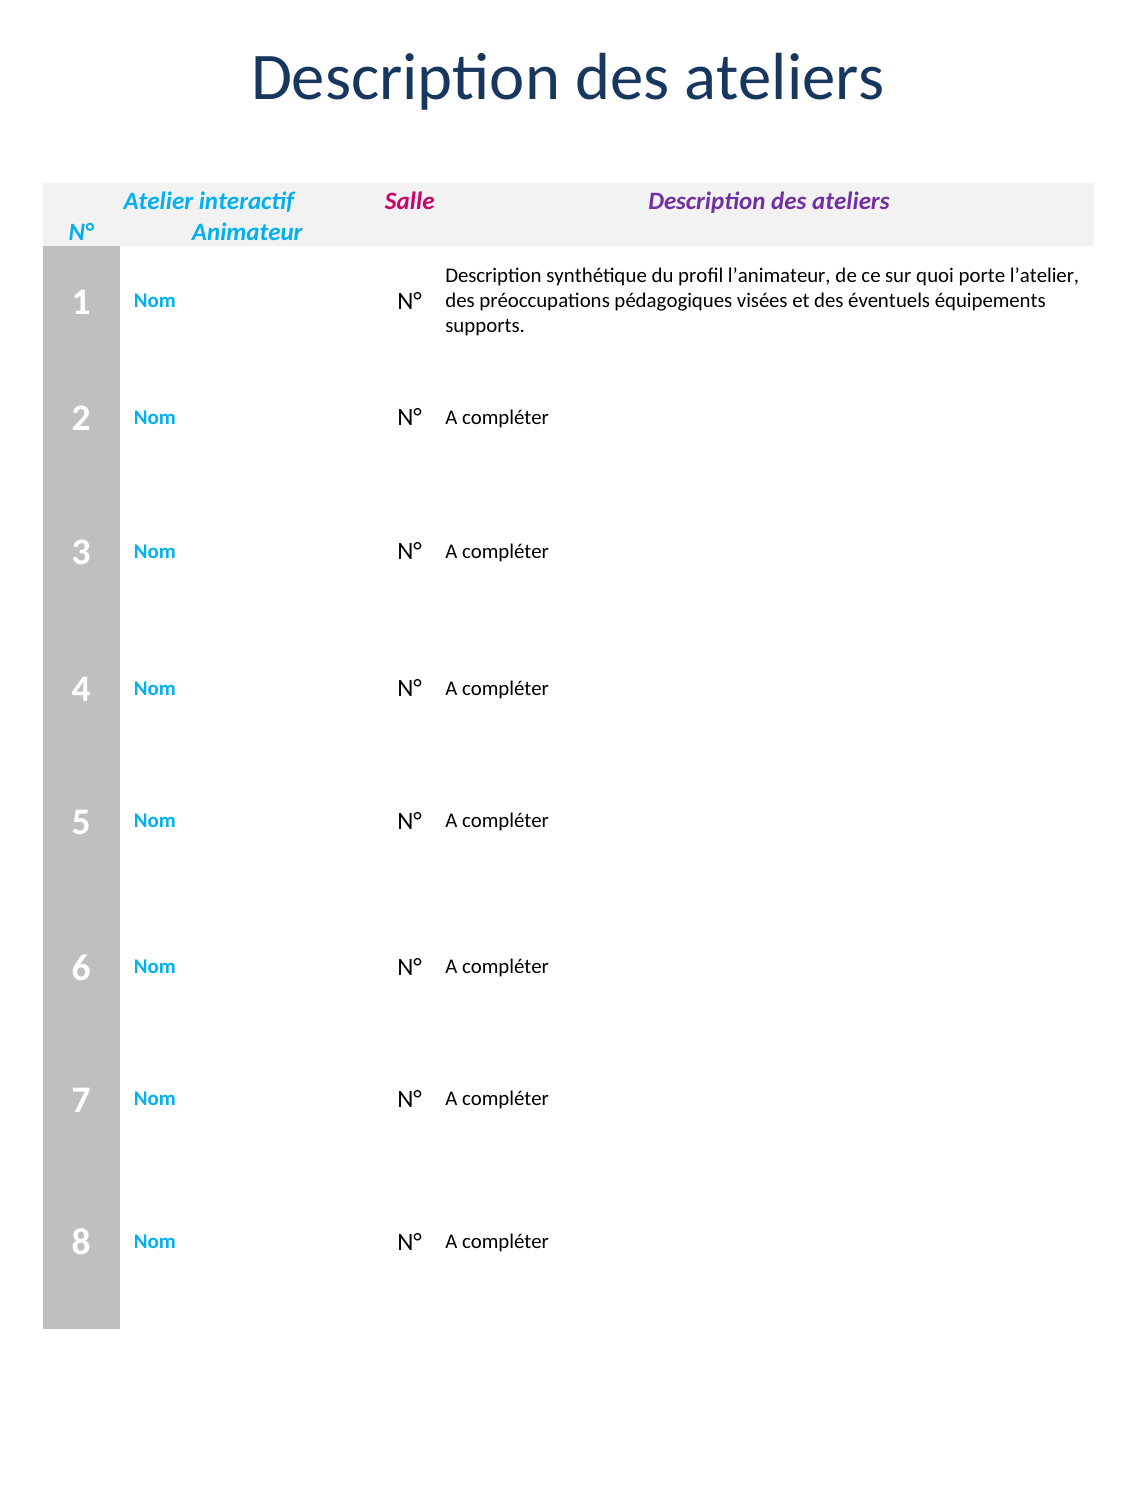

# Description des ateliers
| Atelier interactif | | Salle | Description des ateliers |
| --- | --- | --- | --- |
| N° | Animateur | | |
| 1 | Nom | N° | Description synthétique du profil l’animateur, de ce sur quoi porte l’atelier, des préoccupations pédagogiques visées et des éventuels équipements supports. |
| 2 | Nom | N° | A compléter |
| 3 | Nom | N° | A compléter |
| 4 | Nom | N° | A compléter |
| 5 | Nom | N° | A compléter |
| 6 | Nom | N° | A compléter |
| 7 | Nom | N° | A compléter |
| 8 | Nom | N° | A compléter |